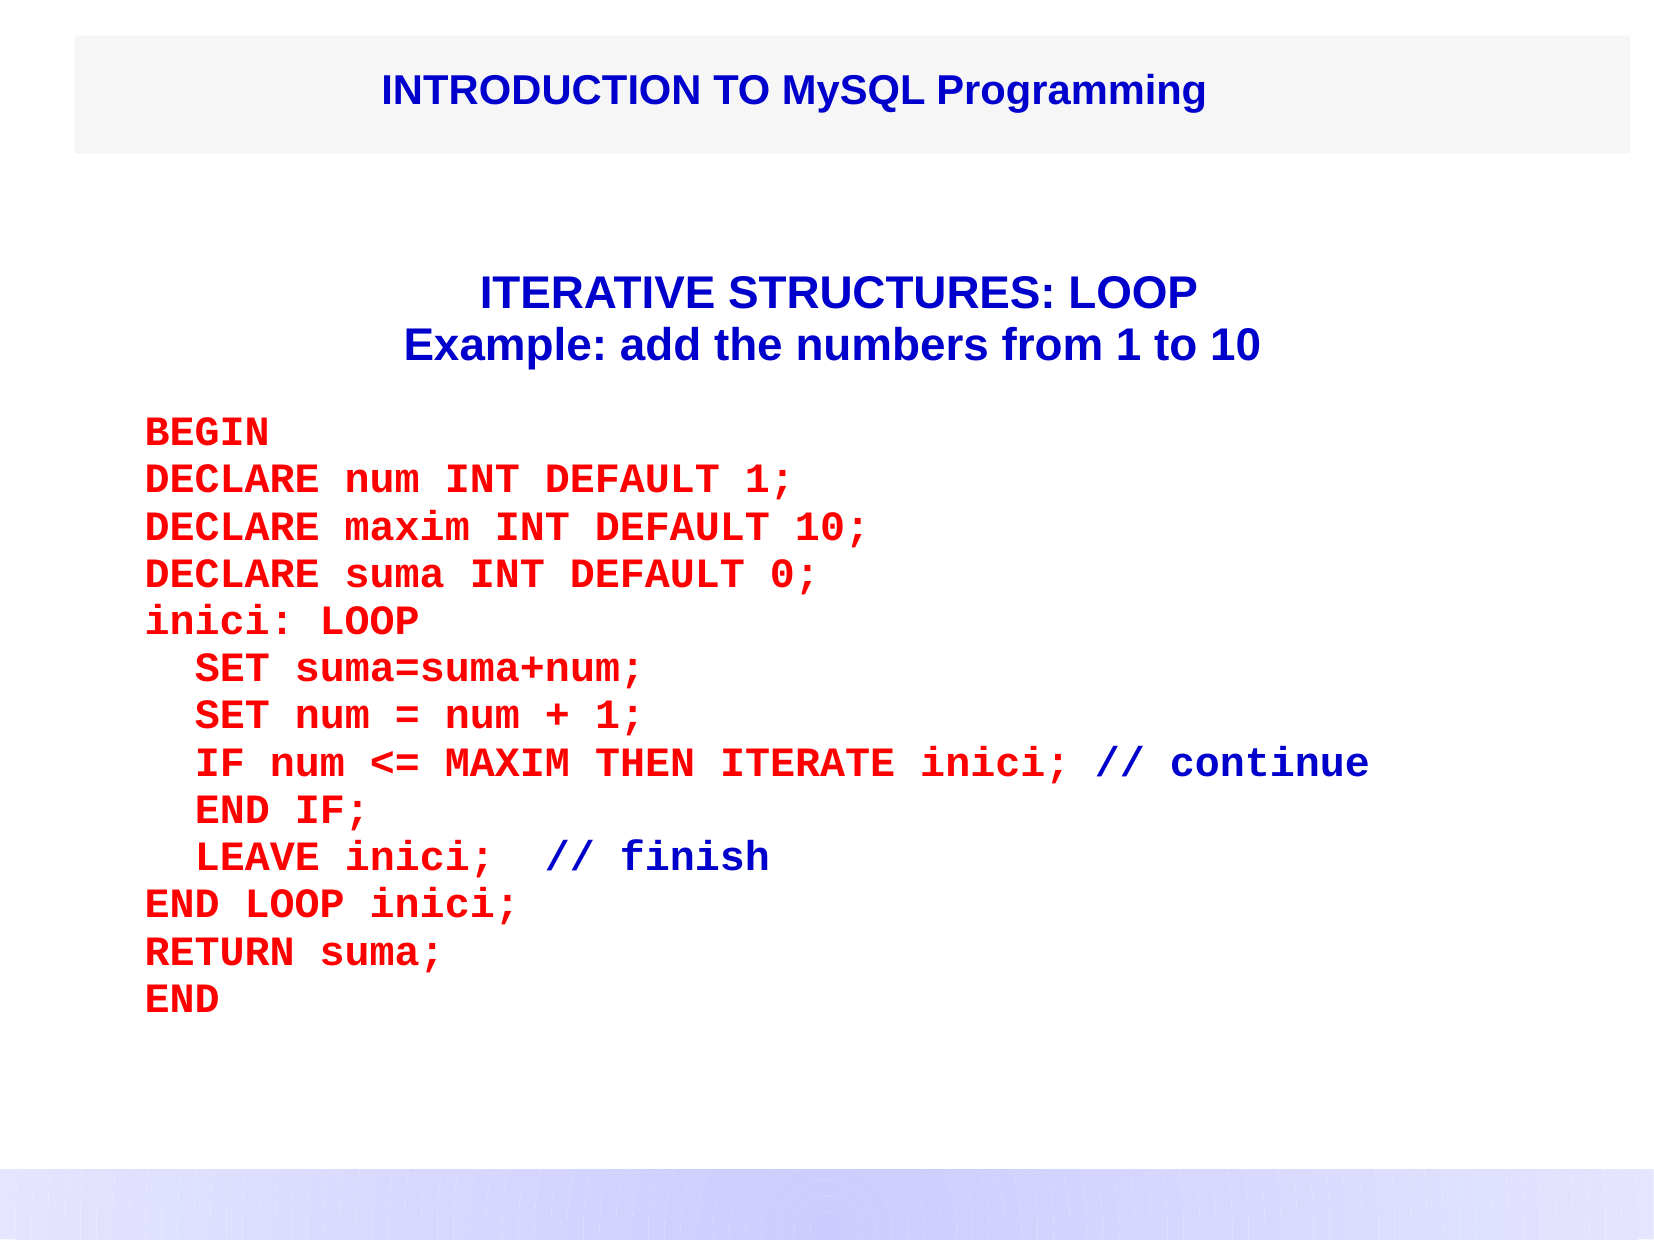

INTRODUCTION TO MySQL Programming
 ITERATIVE STRUCTURES: LOOP
Example: add the numbers from 1 to 10
BEGIN
DECLARE num INT DEFAULT 1;
DECLARE maxim INT DEFAULT 10;
DECLARE suma INT DEFAULT 0;
inici: LOOP
 SET suma=suma+num;
 SET num = num + 1;
 IF num <= MAXIM THEN ITERATE inici; // continue
 END IF;
 LEAVE inici; // finish
END LOOP inici;
RETURN suma;
END